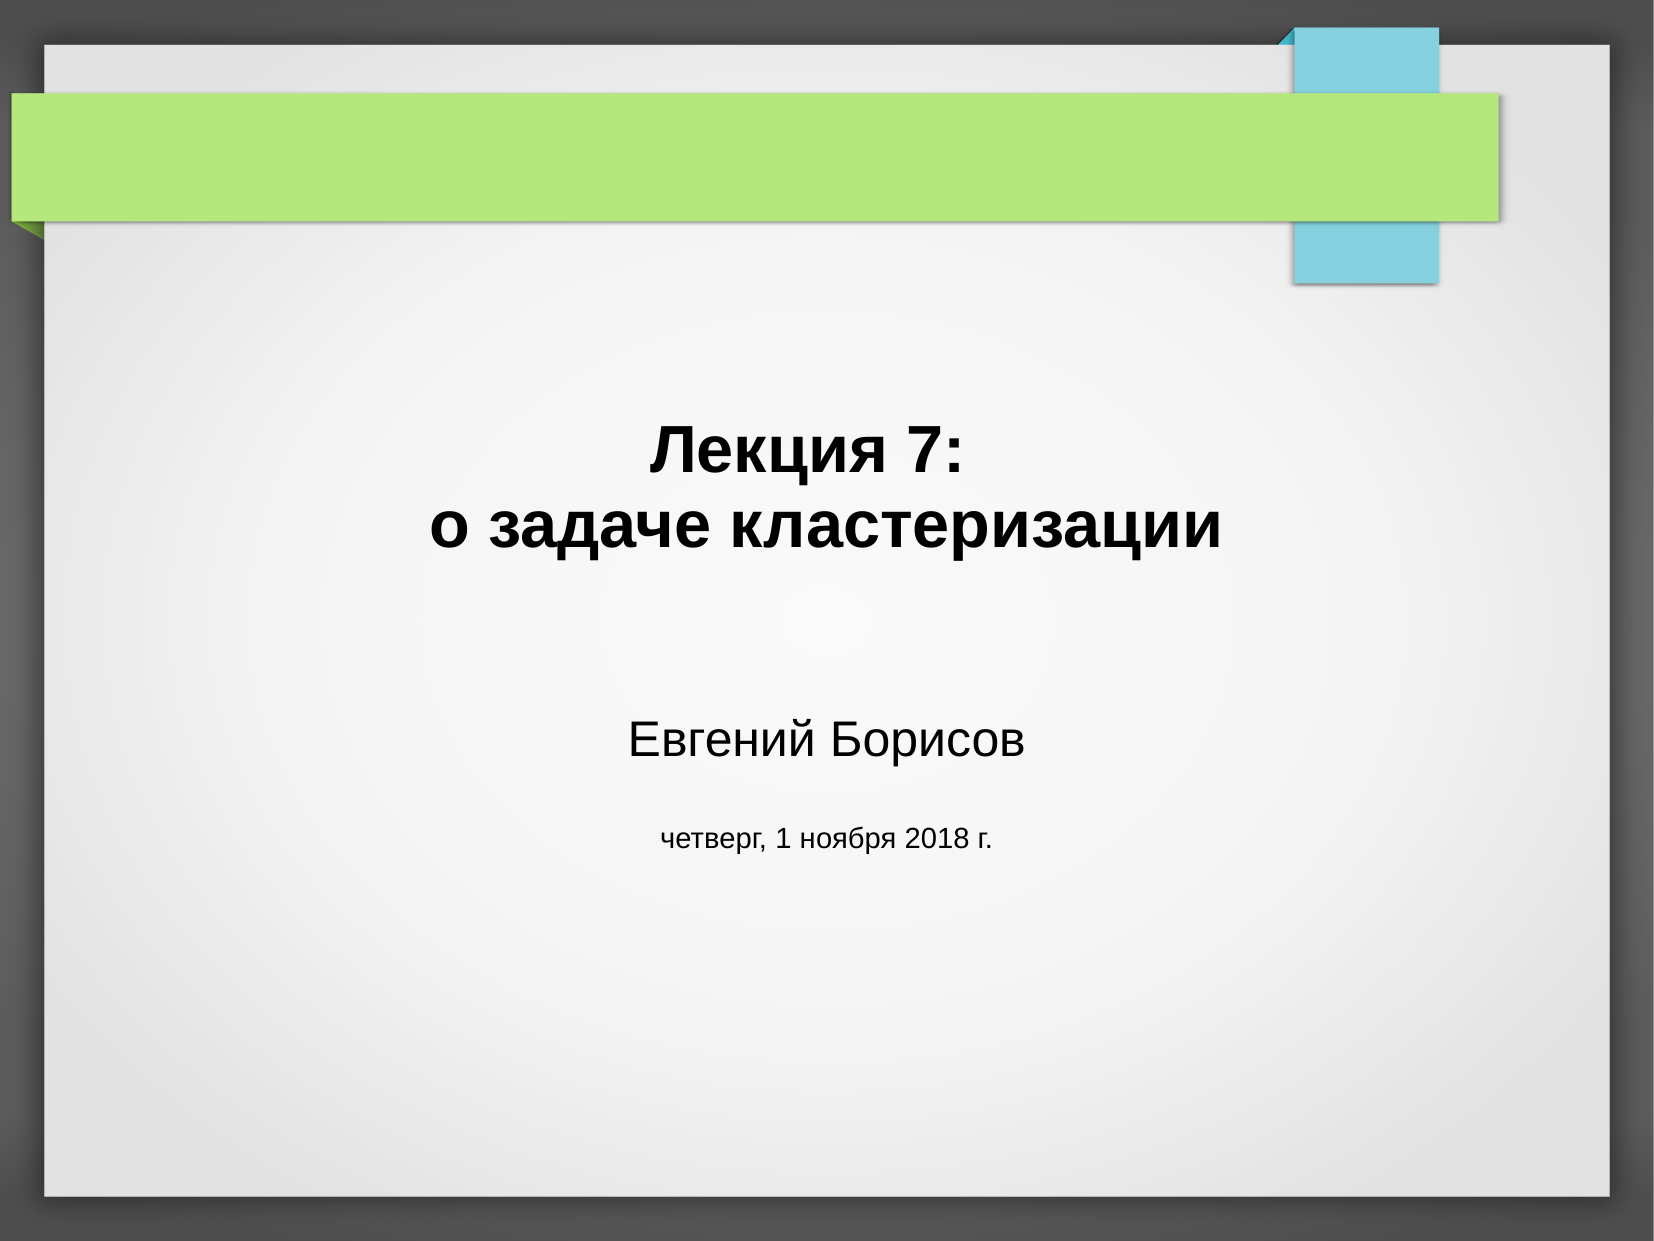

# Лекция 7:
о задаче кластеризации
Евгений Борисов
четверг, 1 ноября 2018 г.